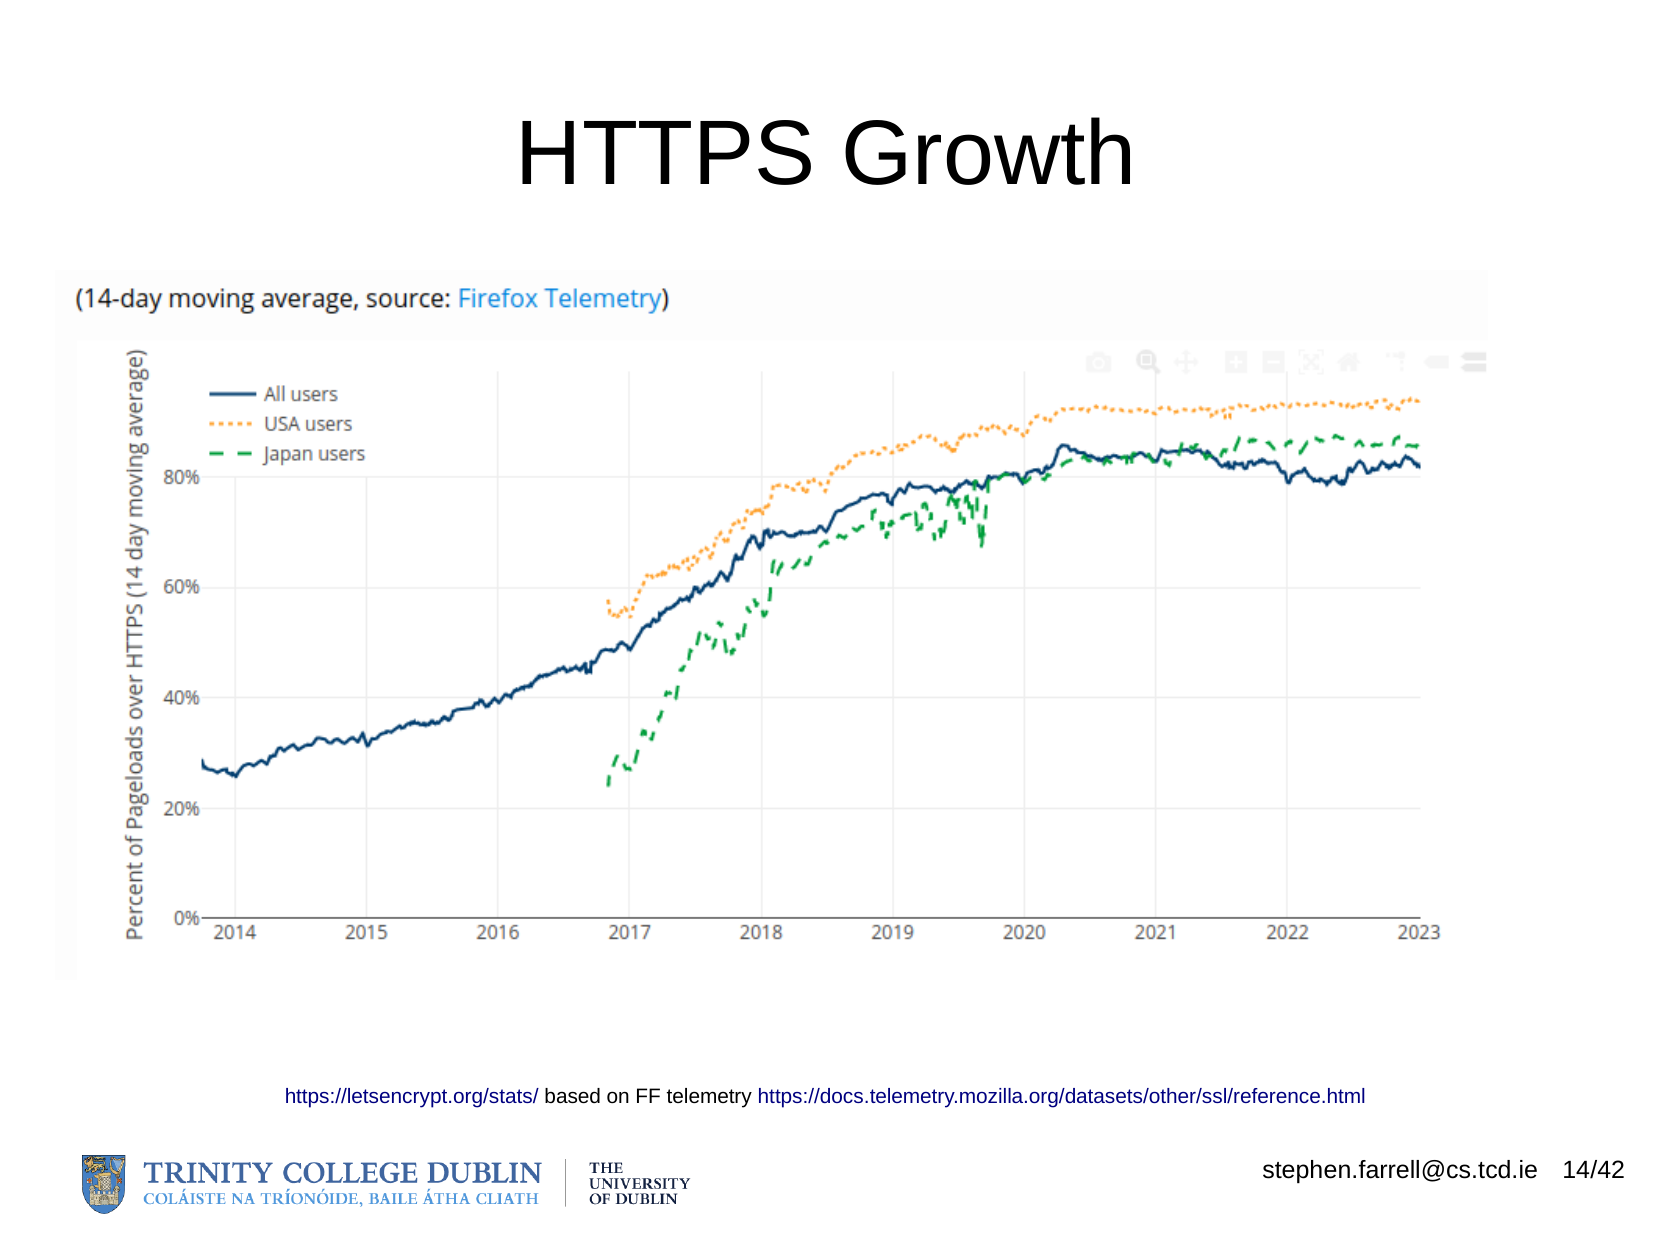

# HTTPS Growth
https://letsencrypt.org/stats/ based on FF telemetry https://docs.telemetry.mozilla.org/datasets/other/ssl/reference.html